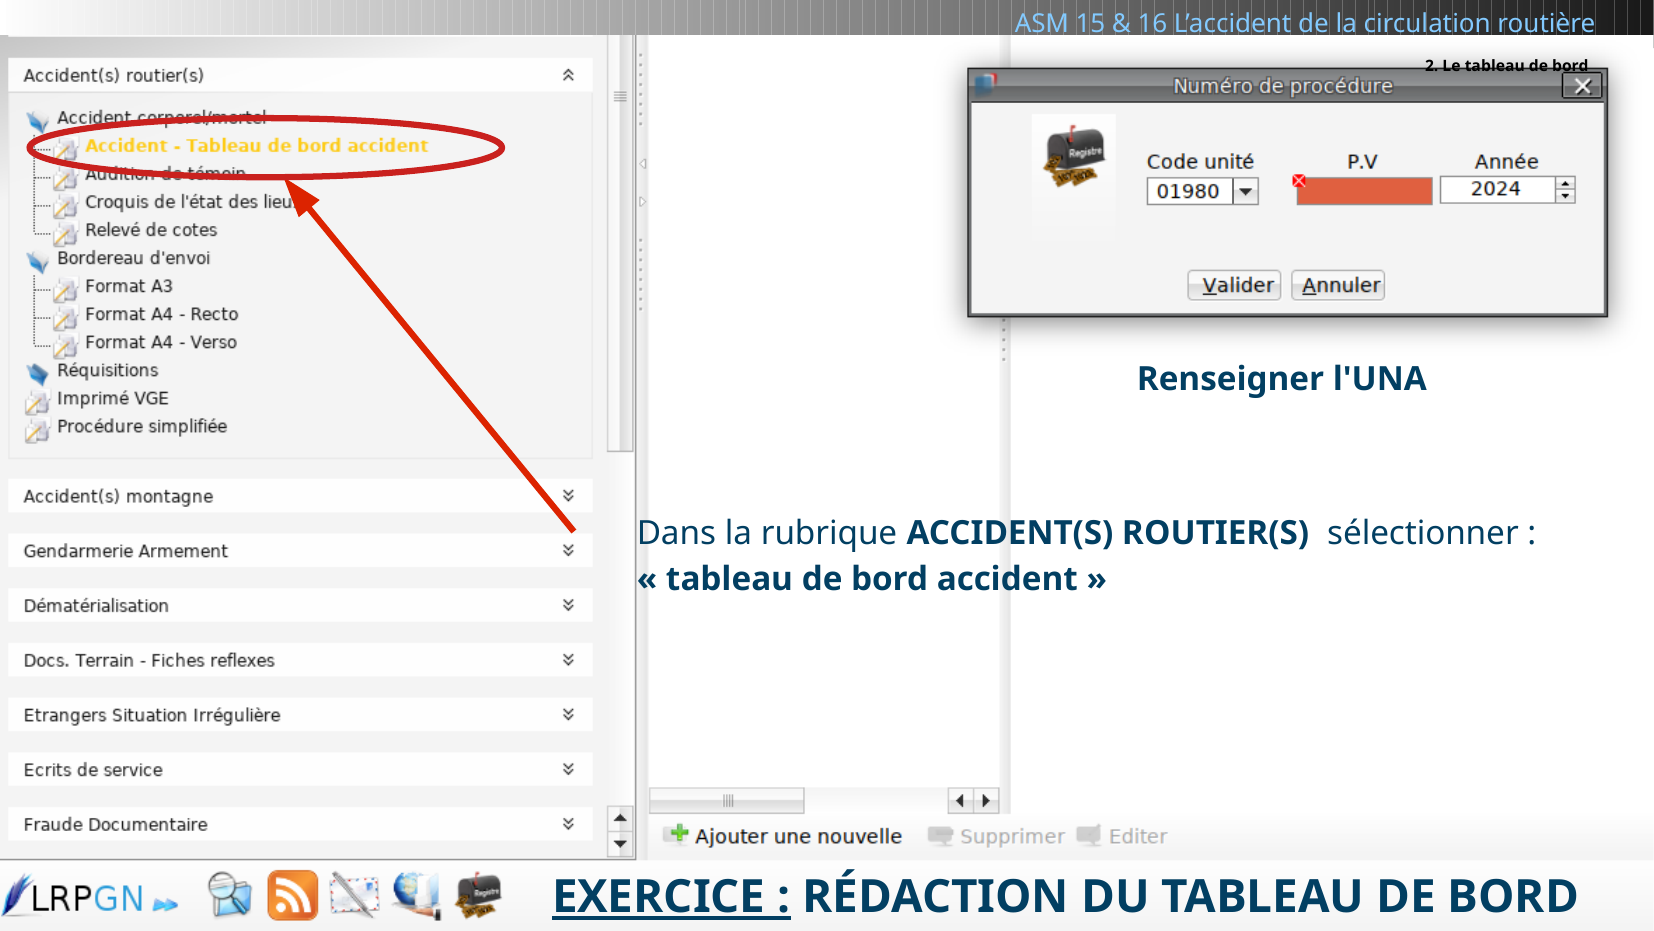

# 2. Le tableau de bord
Renseigner l'UNA
Dans la rubrique accident(S) routier(S) sélectionner : « tableau de bord accident »
EXERCICE : RÉDACTION Du tableau de bord